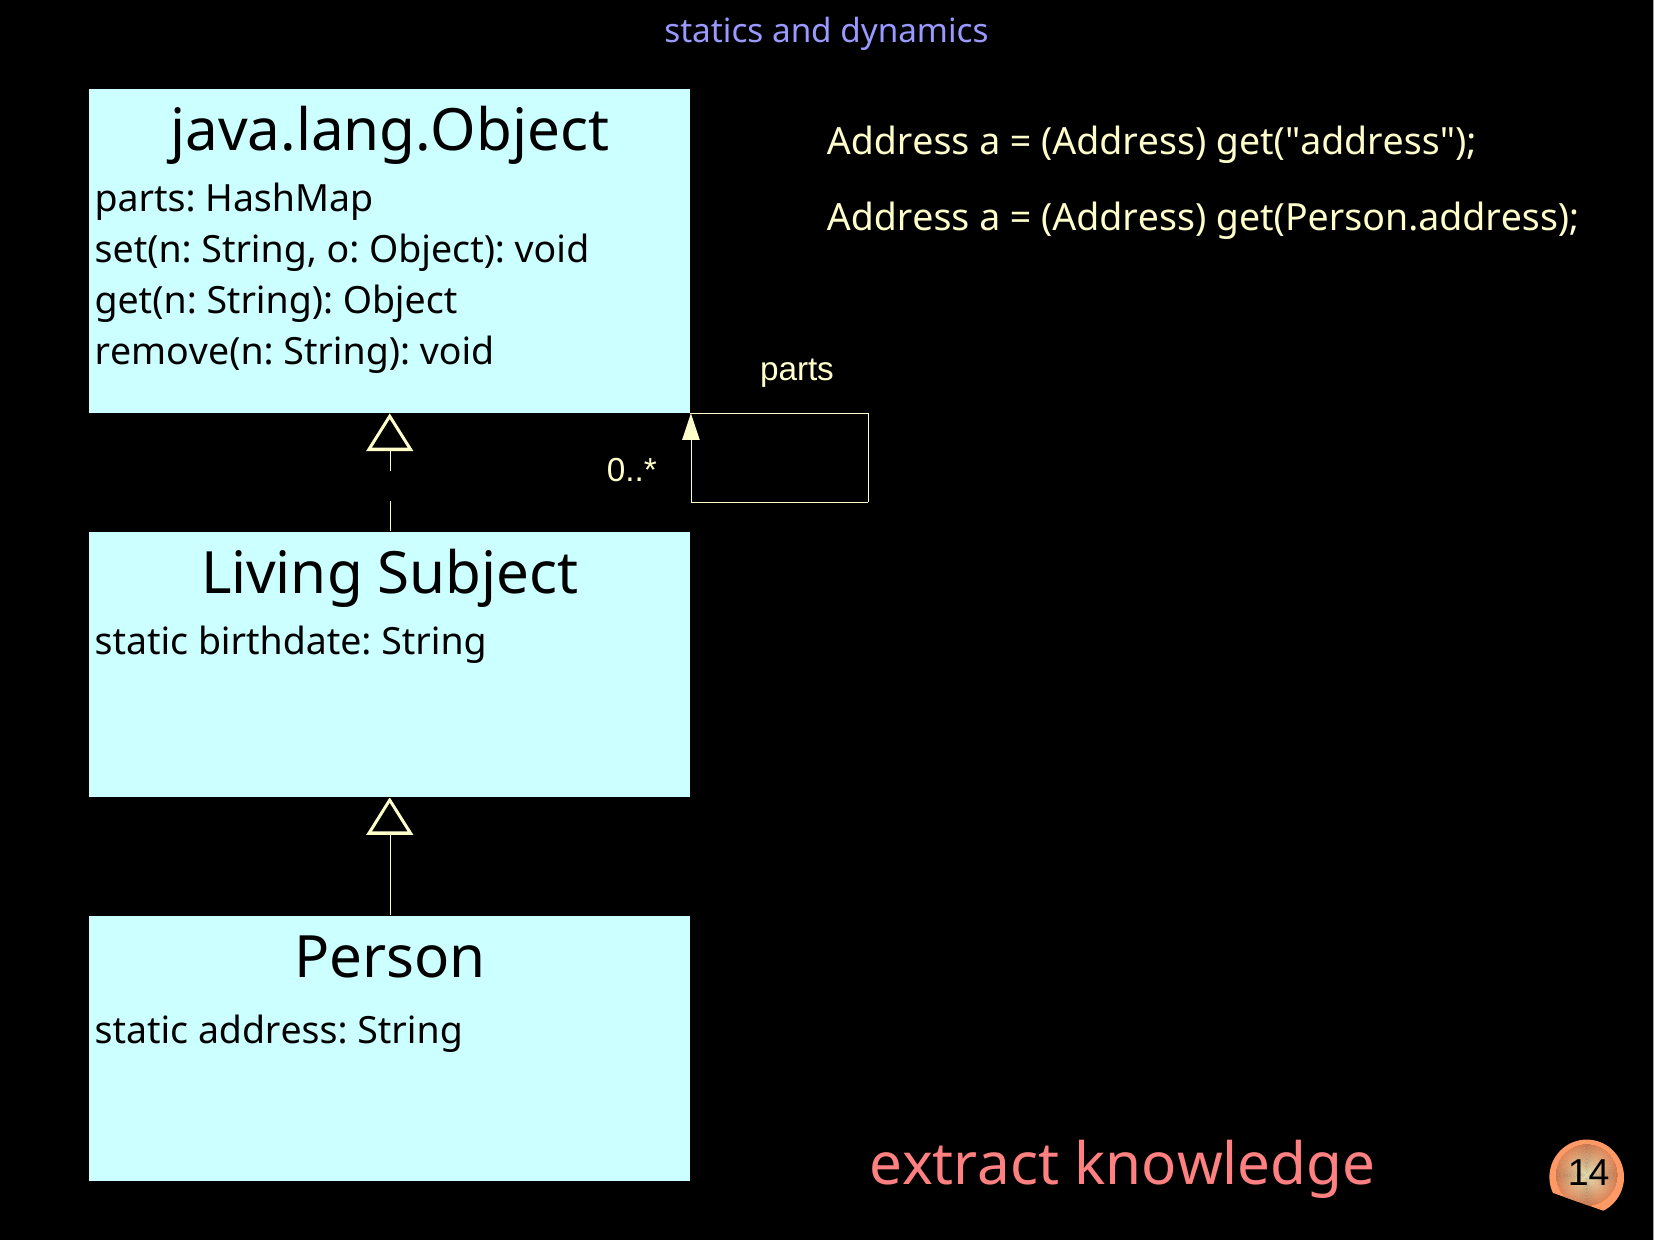

statics and dynamics
java.lang.Object
Living Subject
Address address;
void set_address(Address a) {
 this.address = a;
}
Address get_address() {
 return this.address;
}
 birthdate: Calendar
 set_birthdate(d: Calendar): void
 get_birthdate(): Calendar
Person
 address: Address
 set_address(a: Address): void
 get_address(): Address
Address a = (Address) get("address");
Address a = (Address) get(Person.address);
parts: HashMap
set(n: String, o: Object): void
get(n: String): Object
remove(n: String): void
parts
0..*
Living Subject
code cover
static birthdate: String
Person
static address: String
extract knowledge